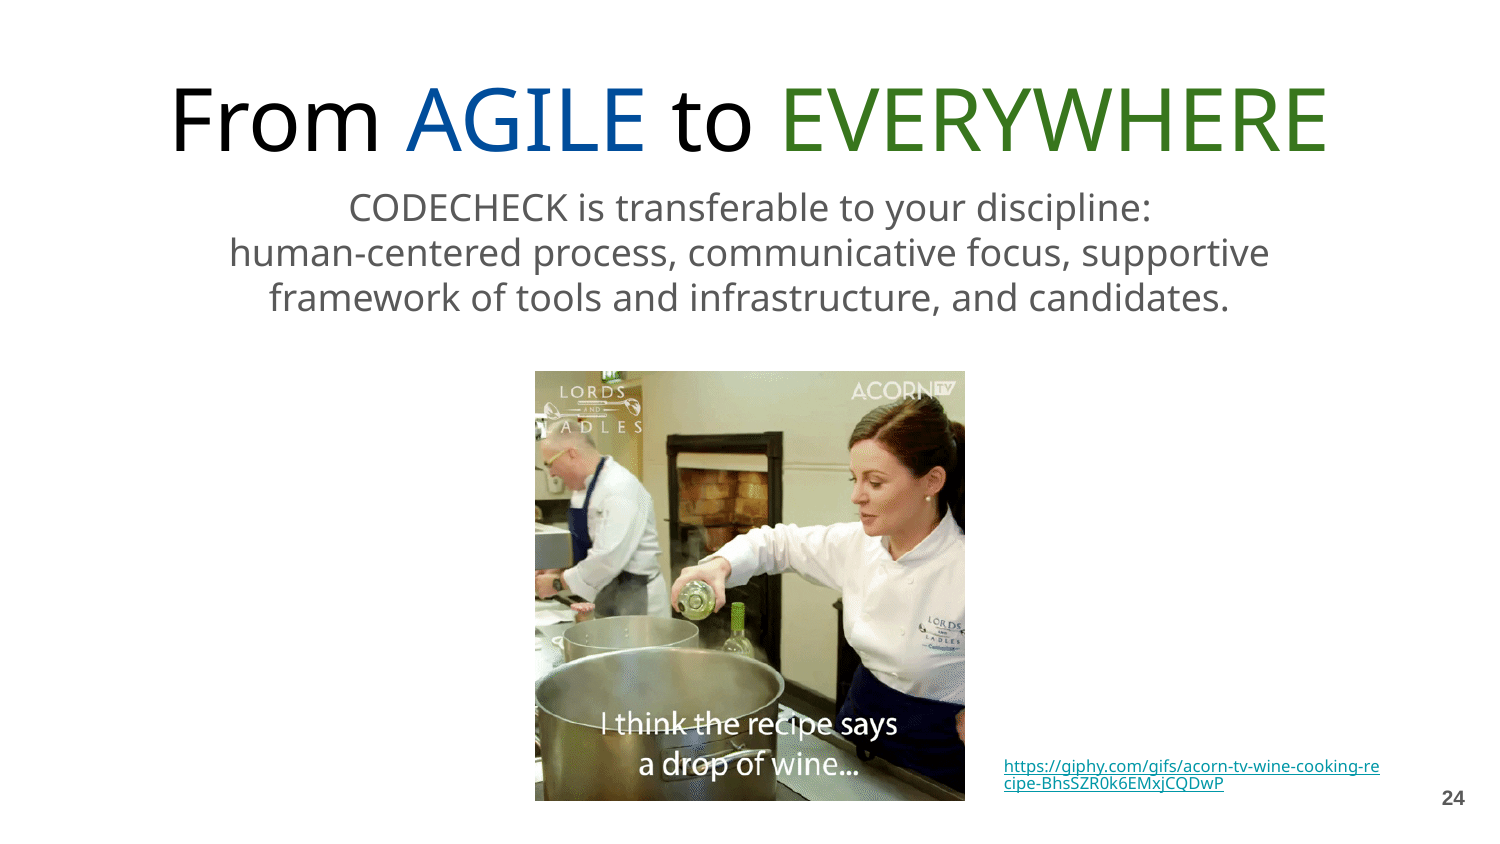

# From AGILE to EVERYWHERE
CODECHECK is transferable to your discipline:
human-centered process, communicative focus, supportive framework of tools and infrastructure, and candidates.
https://giphy.com/gifs/acorn-tv-wine-cooking-recipe-BhsSZR0k6EMxjCQDwP